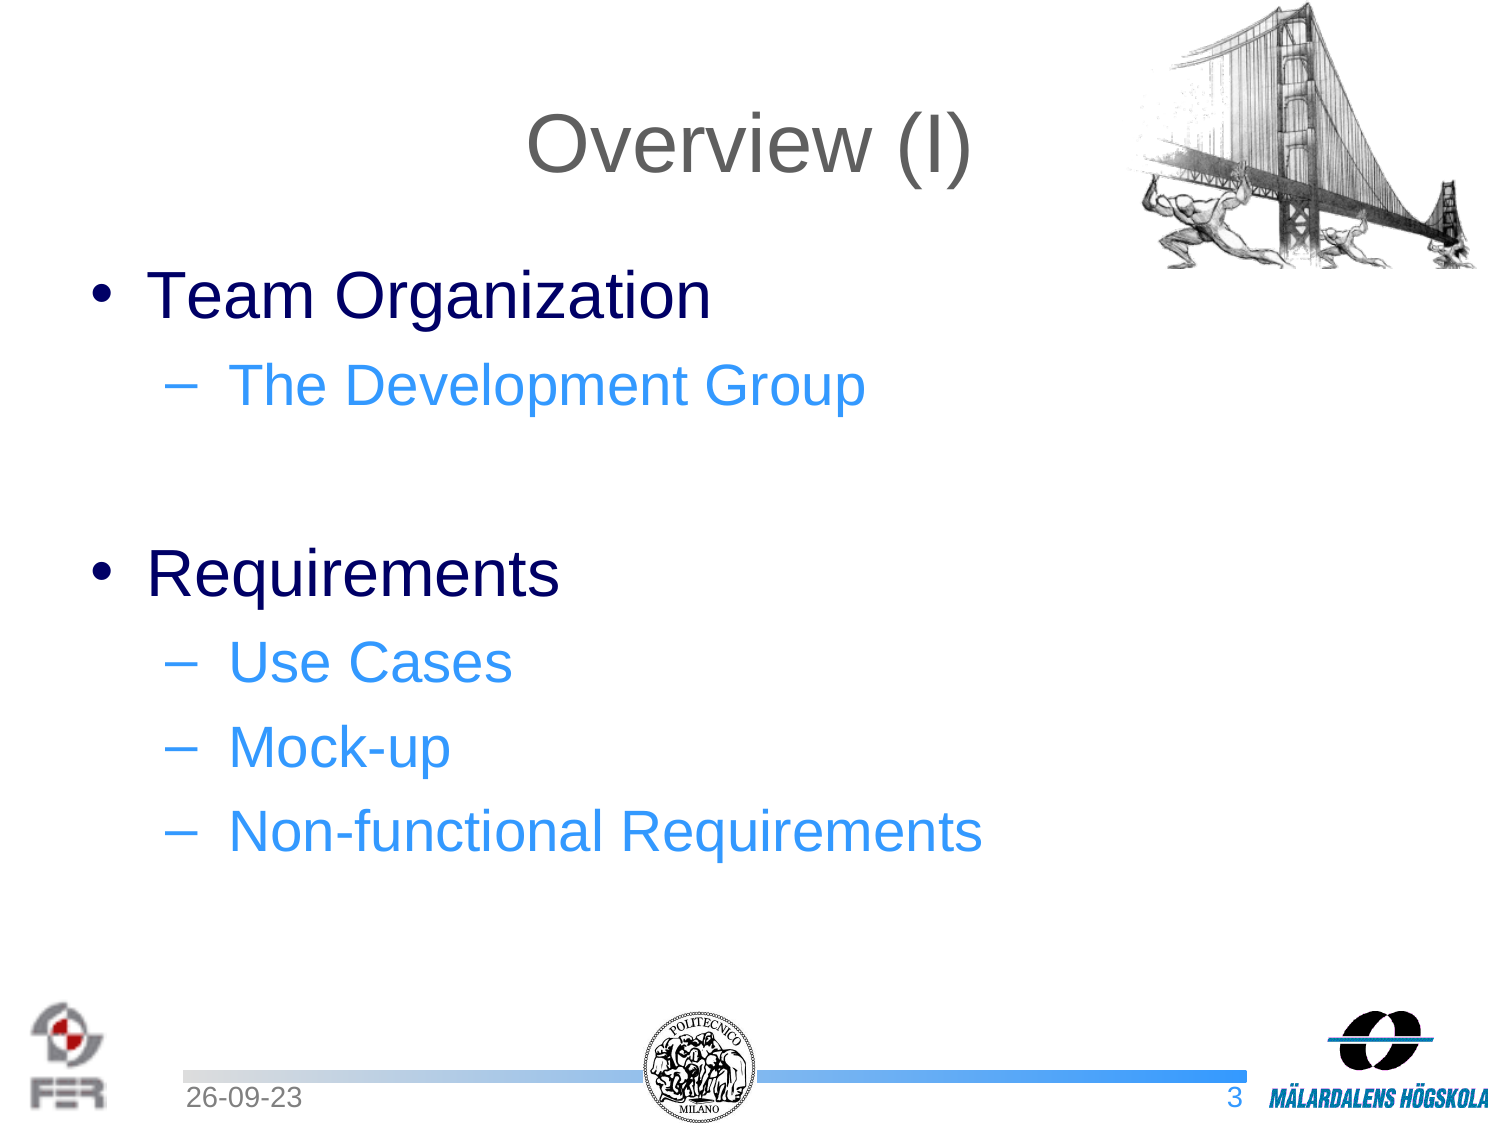

# Overview (I)
Team Organization
 The Development Group
Requirements
 Use Cases
 Mock-up
 Non-functional Requirements
26-08-21